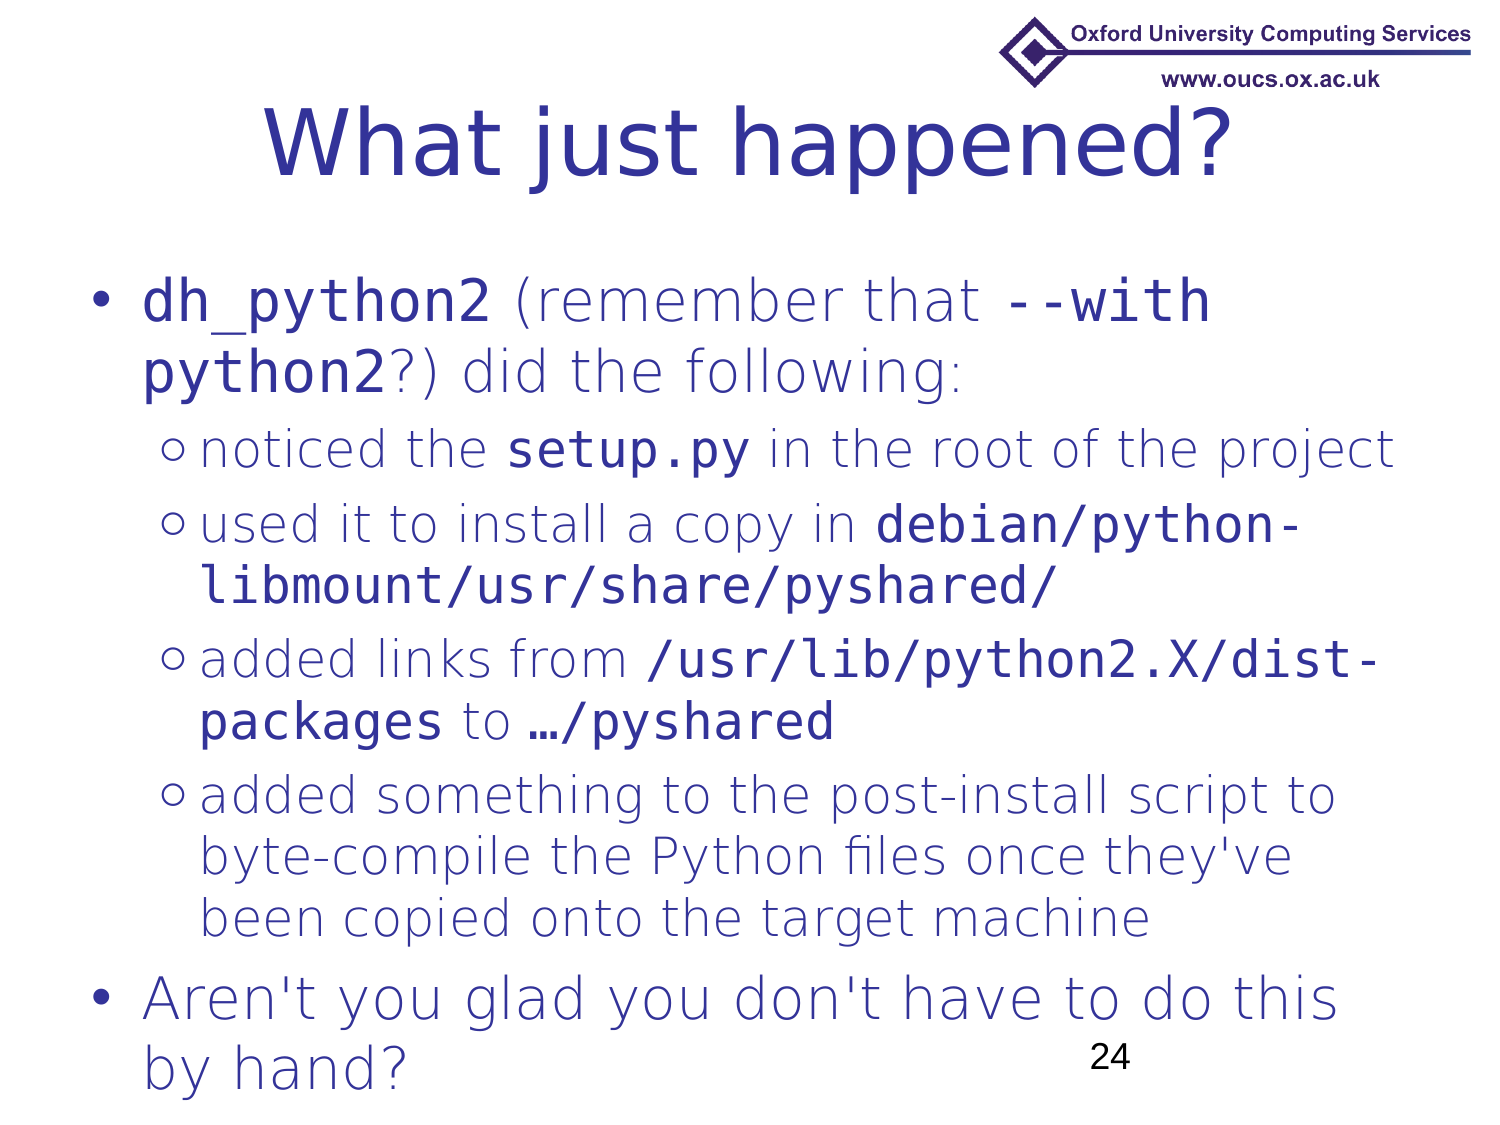

# What just happened?
dh_python2 (remember that --with python2?) did the following:
noticed the setup.py in the root of the project
used it to install a copy in debian/python-libmount/usr/share/pyshared/
added links from /usr/lib/python2.X/dist-packages to …/pyshared
added something to the post-install script to byte-compile the Python files once they've been copied onto the target machine
Aren't you glad you don't have to do this by hand?
24